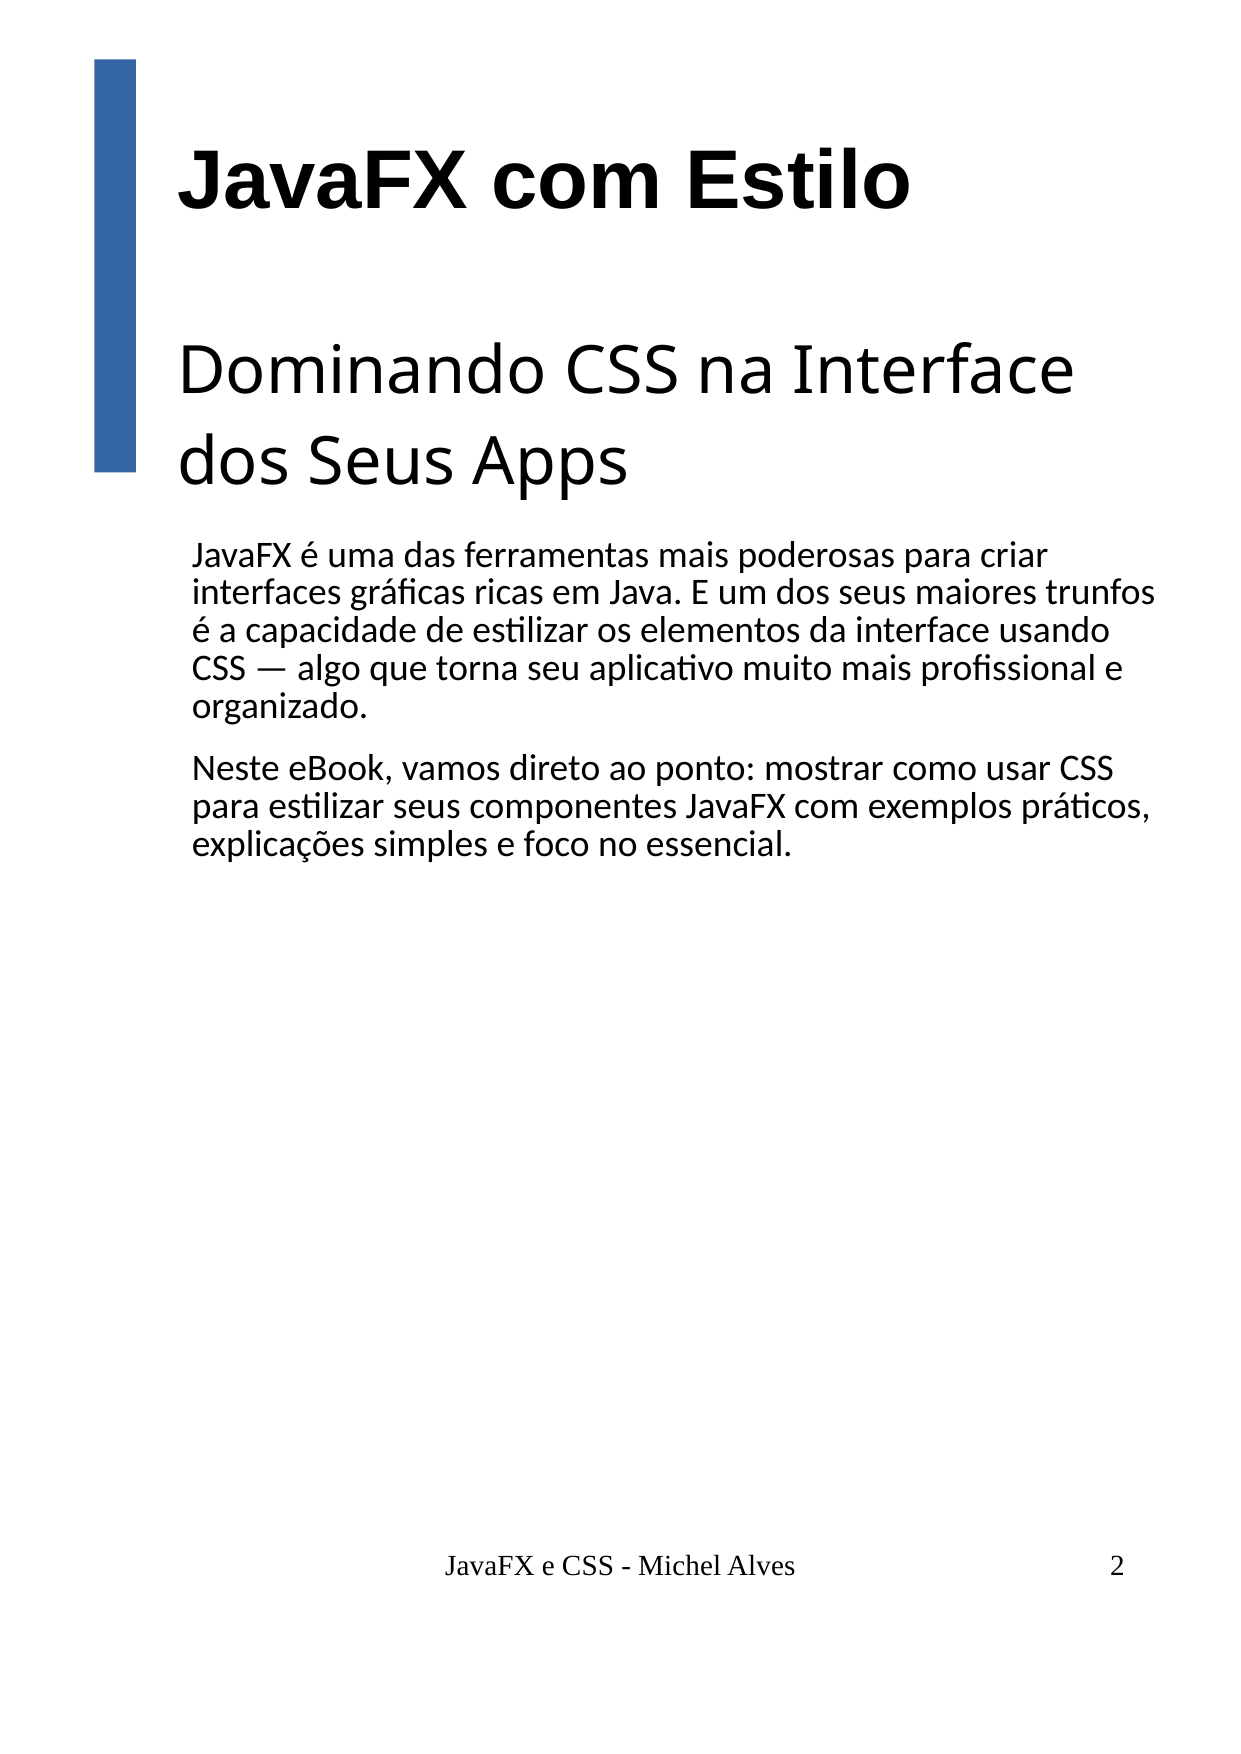

# JavaFX com Estilo
Dominando CSS na Interface dos Seus Apps
JavaFX é uma das ferramentas mais poderosas para criar interfaces gráficas ricas em Java. E um dos seus maiores trunfos é a capacidade de estilizar os elementos da interface usando CSS — algo que torna seu aplicativo muito mais profissional e organizado.
Neste eBook, vamos direto ao ponto: mostrar como usar CSS para estilizar seus componentes JavaFX com exemplos práticos, explicações simples e foco no essencial.
JavaFX e CSS - Michel Alves
2